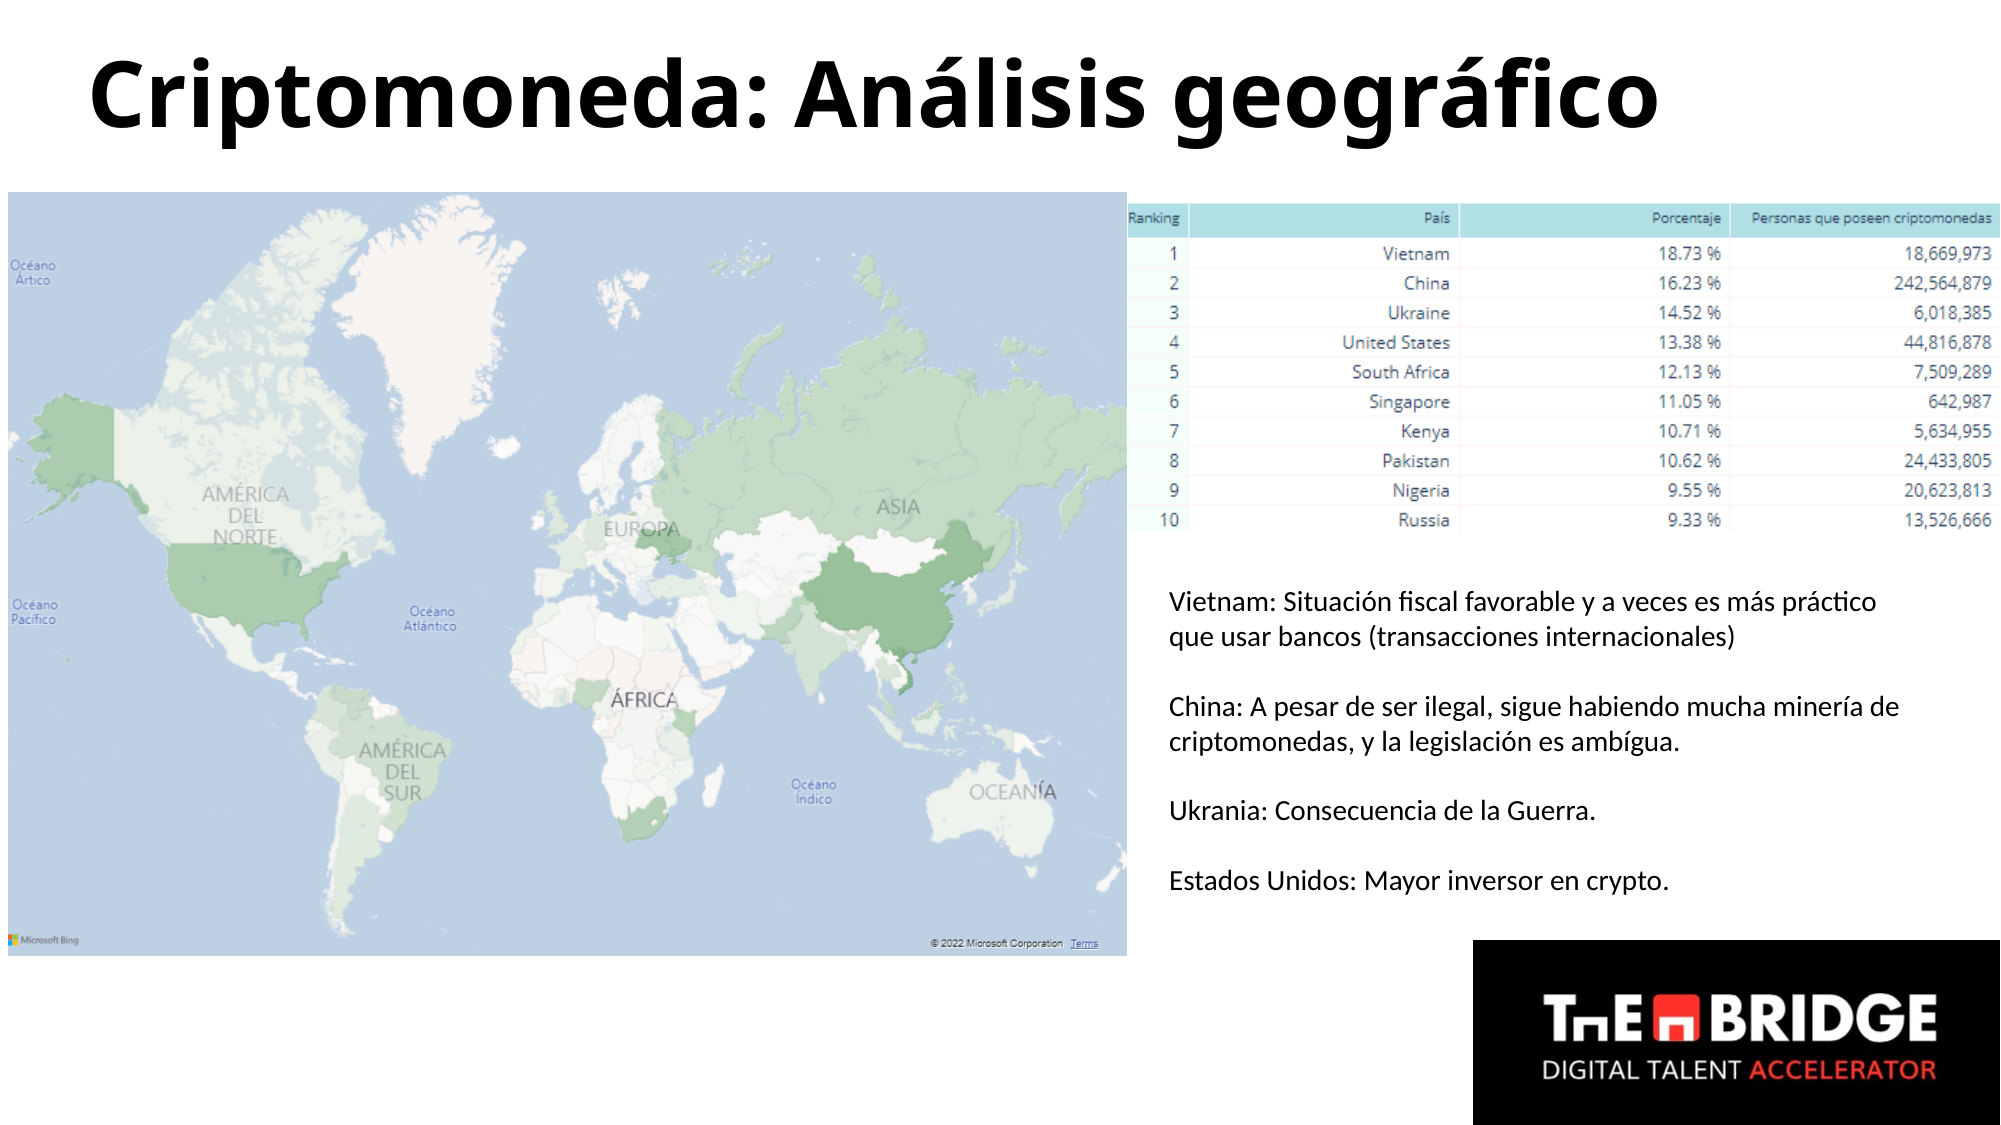

# Criptomoneda: Análisis geográfico
Vietnam: Situación fiscal favorable y a veces es más práctico que usar bancos (transacciones internacionales)
China: A pesar de ser ilegal, sigue habiendo mucha minería de criptomonedas, y la legislación es ambígua.
Ukrania: Consecuencia de la Guerra.
Estados Unidos: Mayor inversor en crypto.